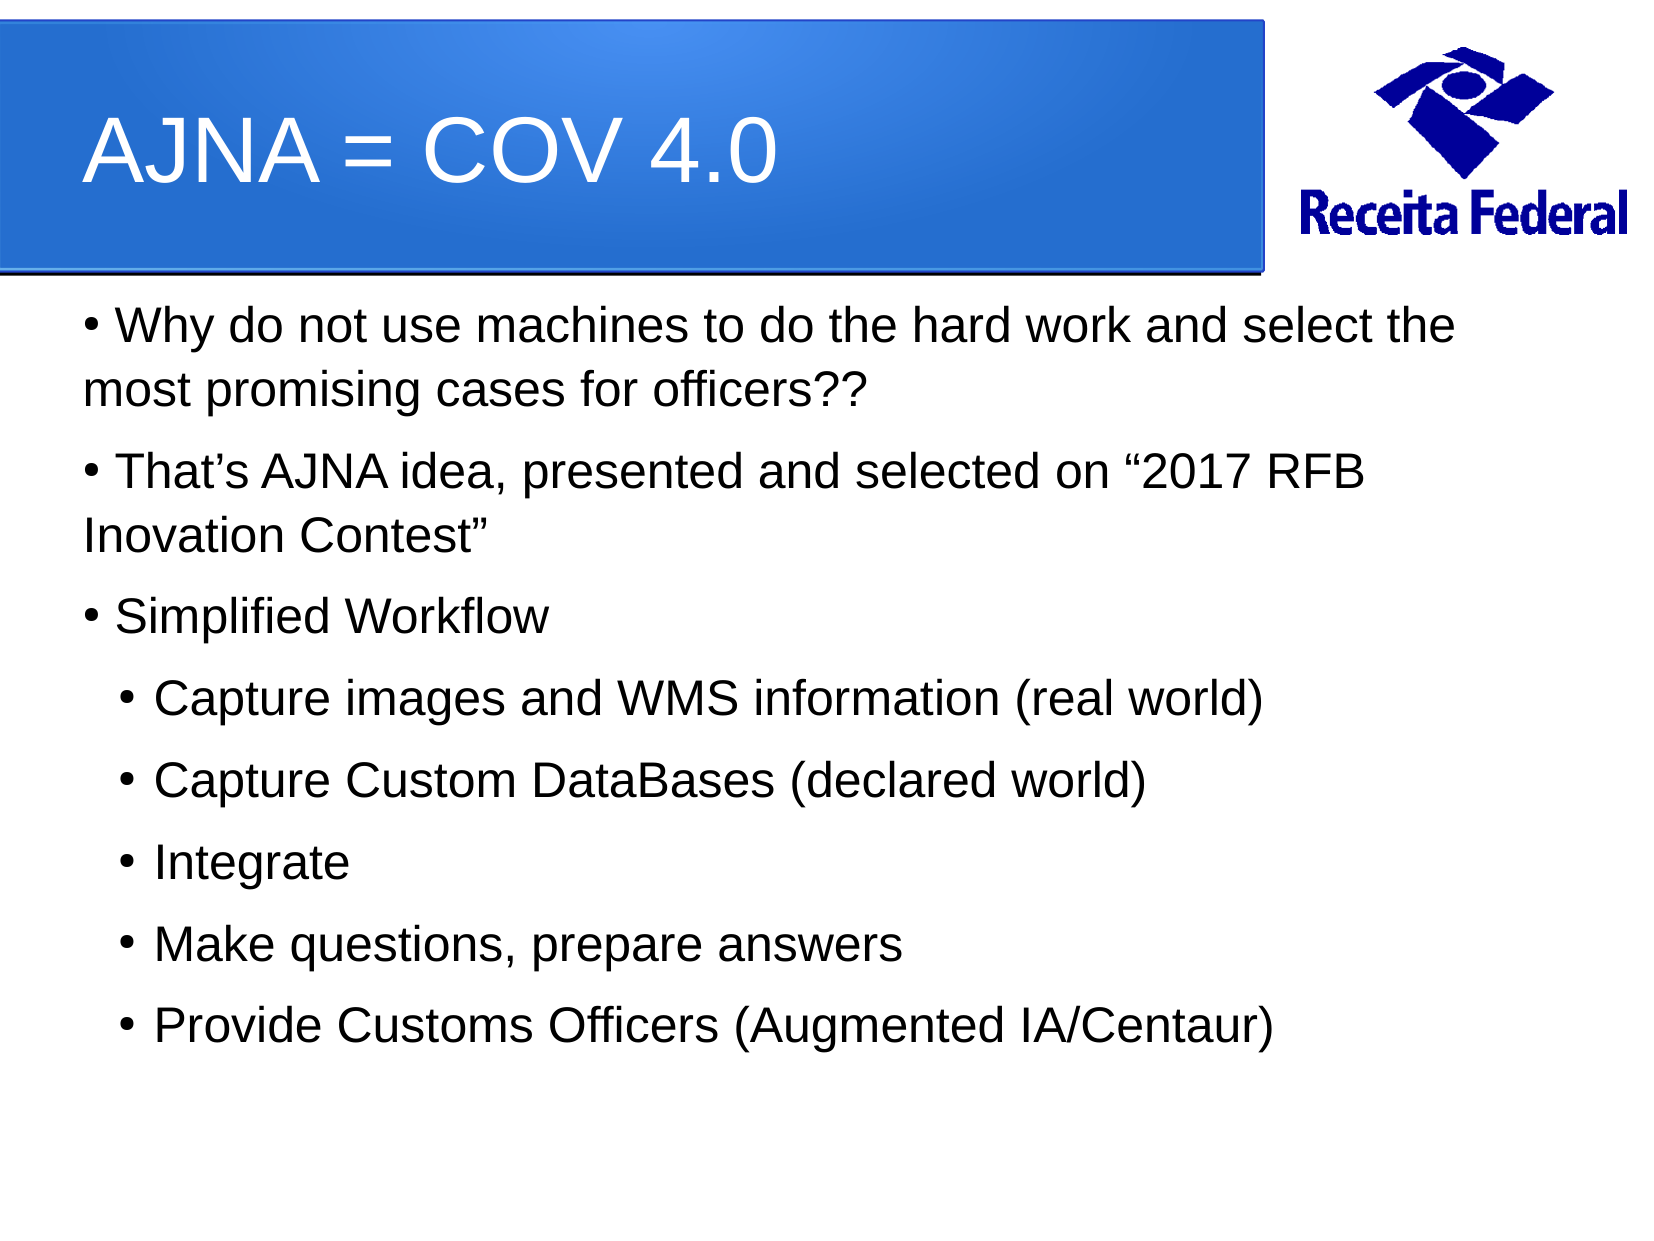

# AJNA = COV 4.0
 Why do not use machines to do the hard work and select the most promising cases for officers??
 That’s AJNA idea, presented and selected on “2017 RFB Inovation Contest”
 Simplified Workflow
Capture images and WMS information (real world)
Capture Custom DataBases (declared world)
Integrate
Make questions, prepare answers
Provide Customs Officers (Augmented IA/Centaur)